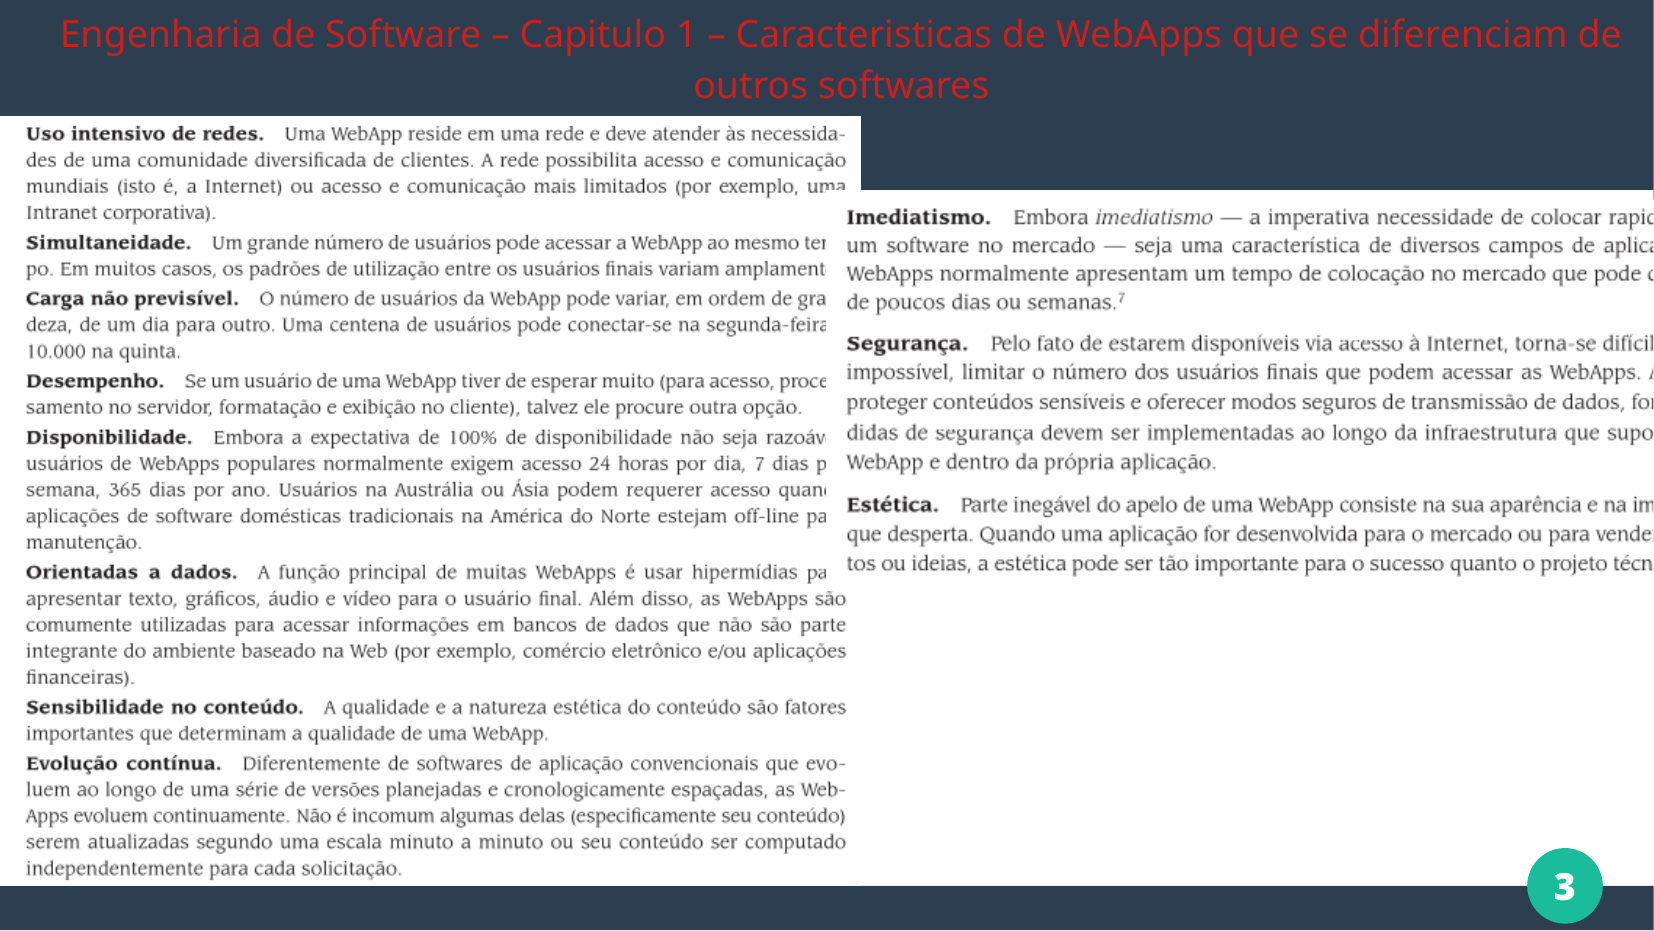

Engenharia de Software – Capitulo 1 – Caracteristicas de WebApps que se diferenciam de outros softwares